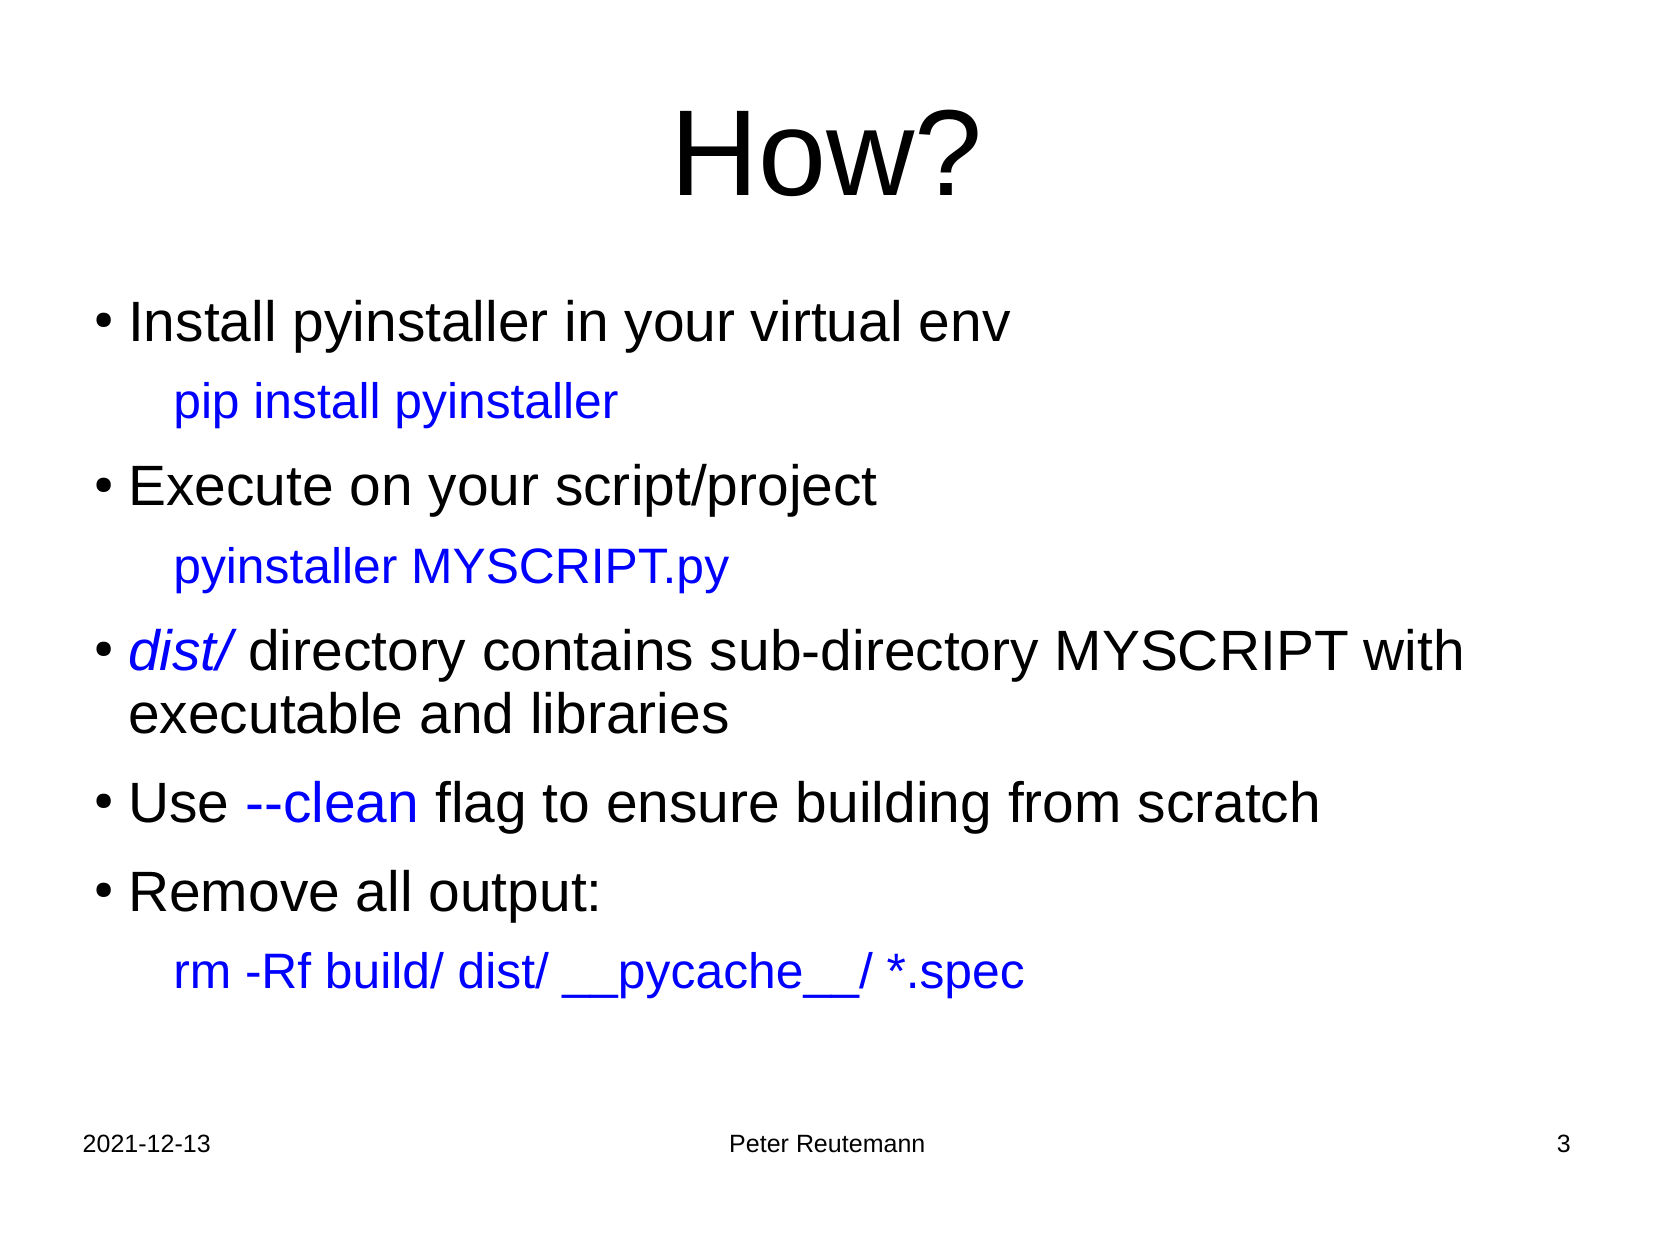

# How?
Install pyinstaller in your virtual env
pip install pyinstaller
Execute on your script/project
pyinstaller MYSCRIPT.py
dist/ directory contains sub-directory MYSCRIPT with executable and libraries
Use --clean flag to ensure building from scratch
Remove all output:
rm -Rf build/ dist/ __pycache__/ *.spec
2021-12-13
Peter Reutemann
3